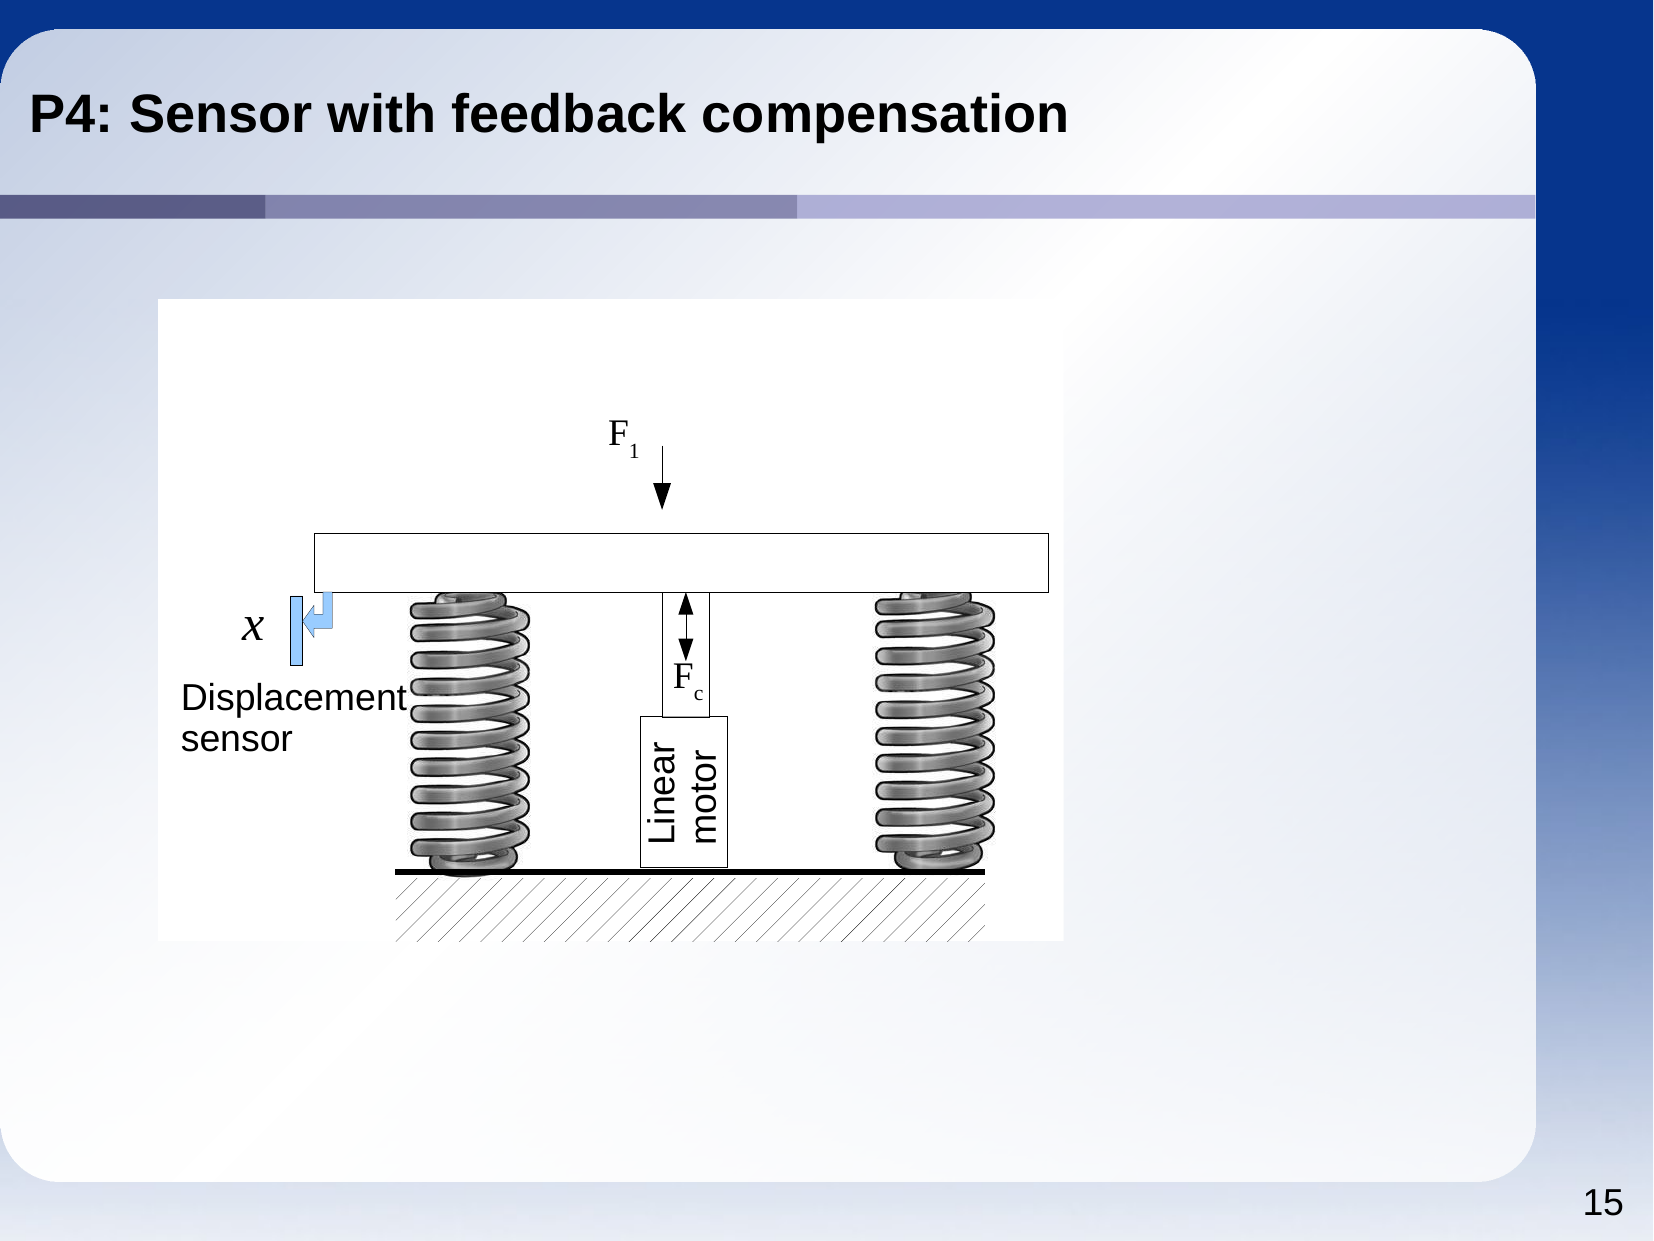

# P4: Sensor with feedback compensation
15